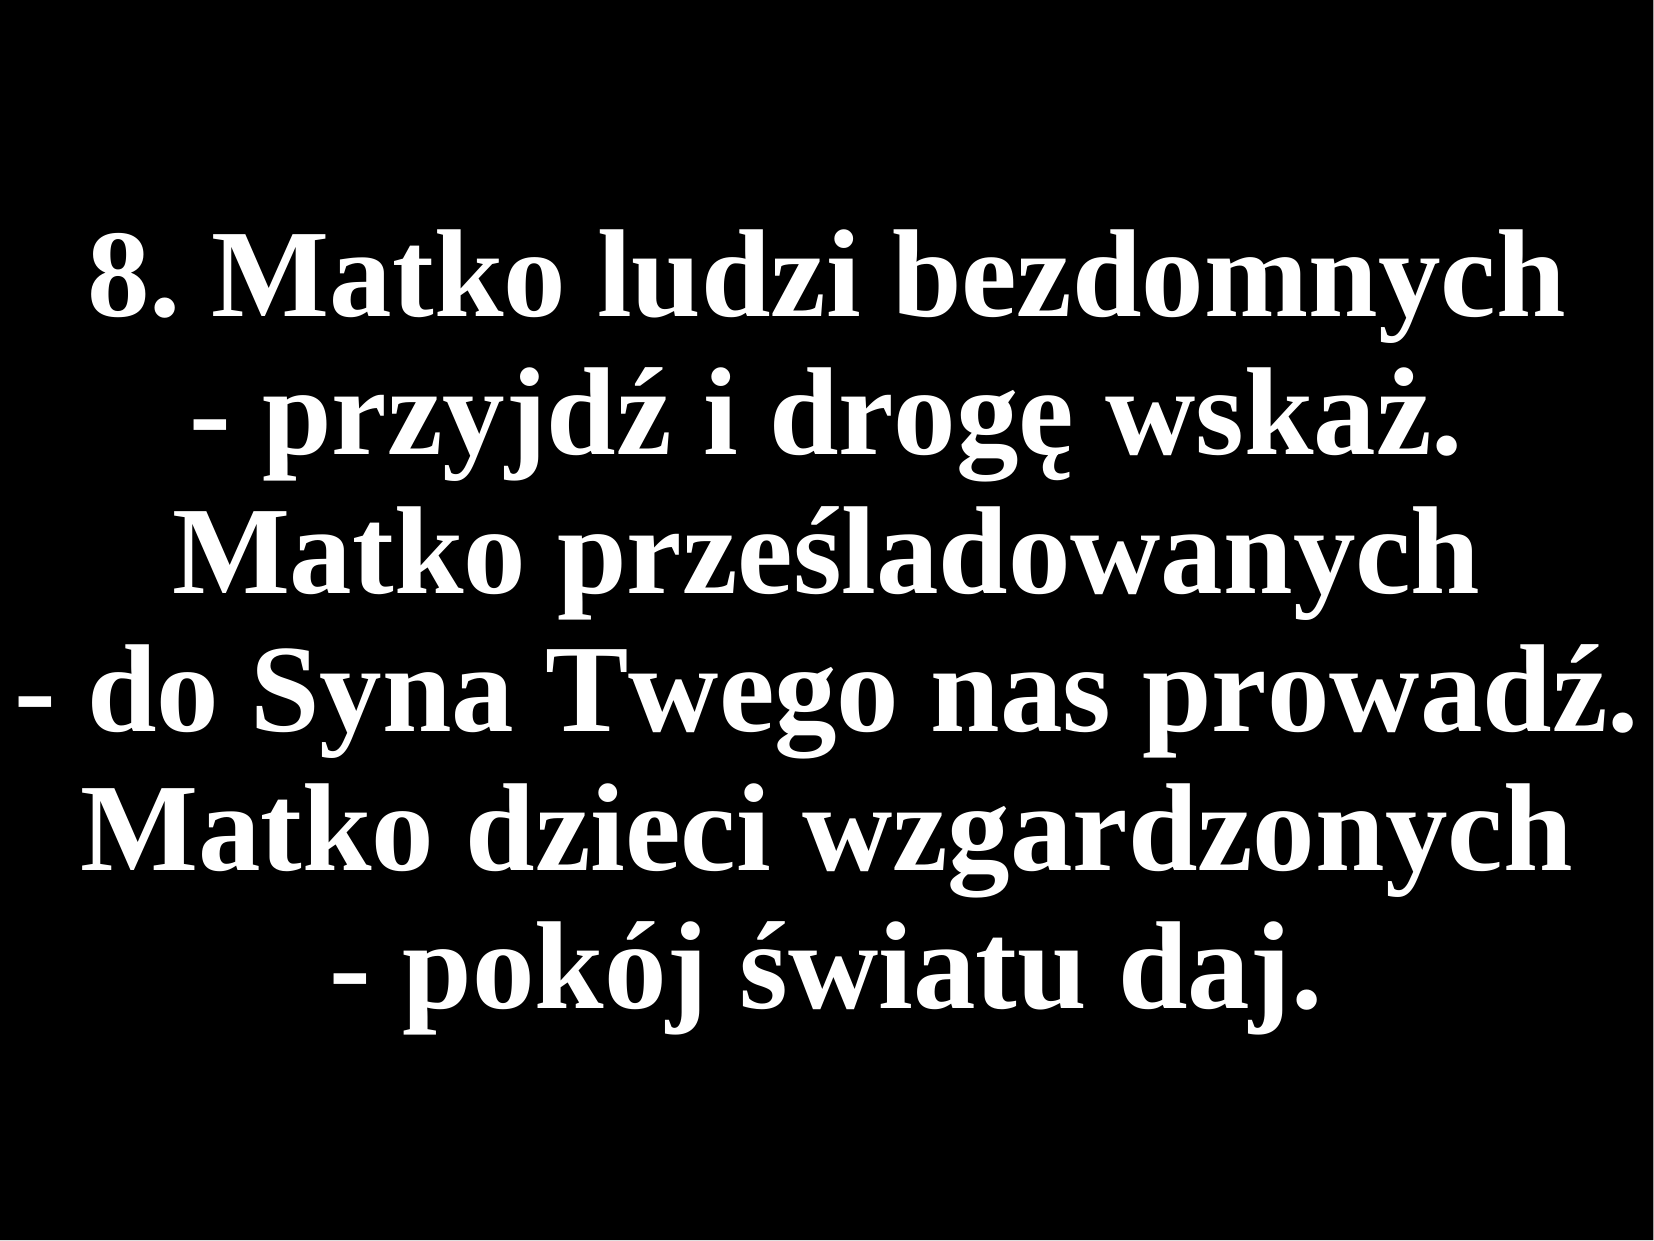

# 8. Matko ludzi bezdomnych - przyjdź i drogę wskaż. Matko prześladowanych - do Syna Twego nas prowadź. Matko dzieci wzgardzonych - pokój światu daj.